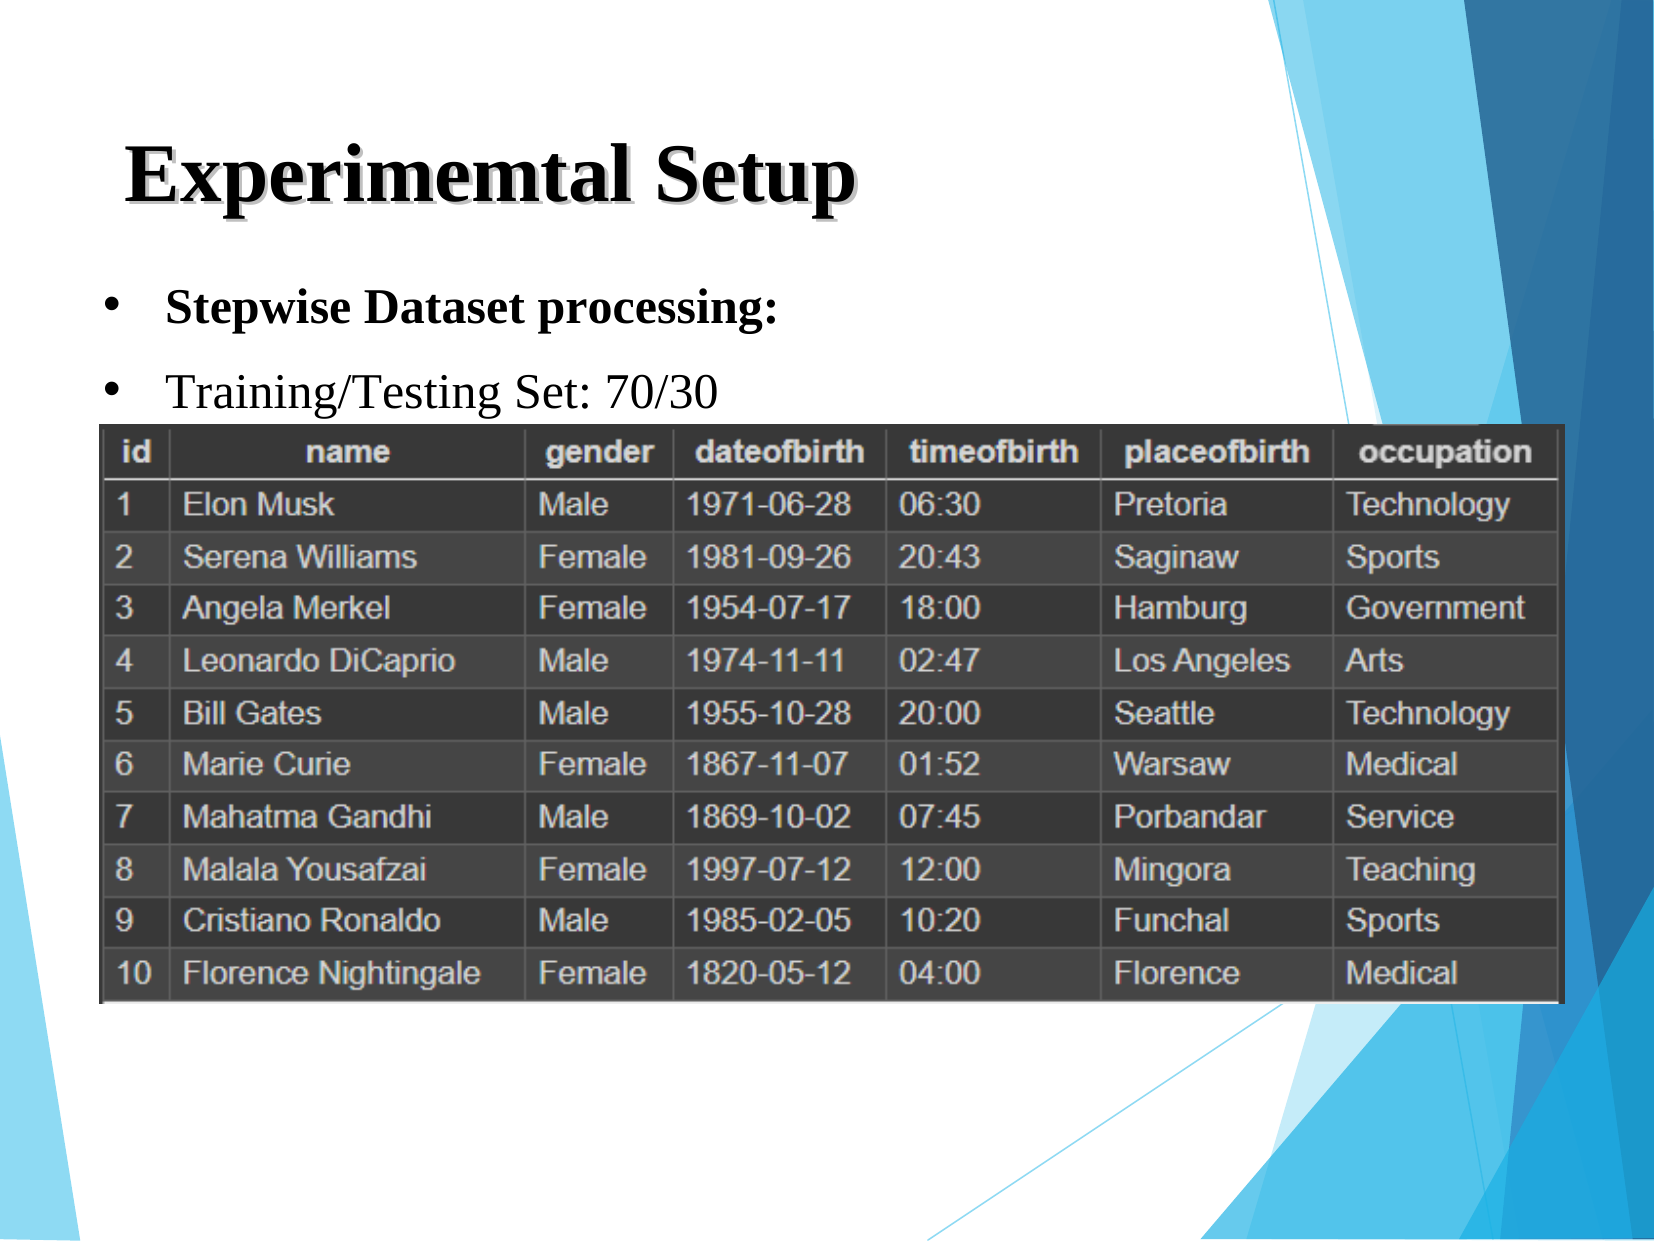

Experimemtal Setup
Stepwise Dataset processing:
Training/Testing Set: 70/30